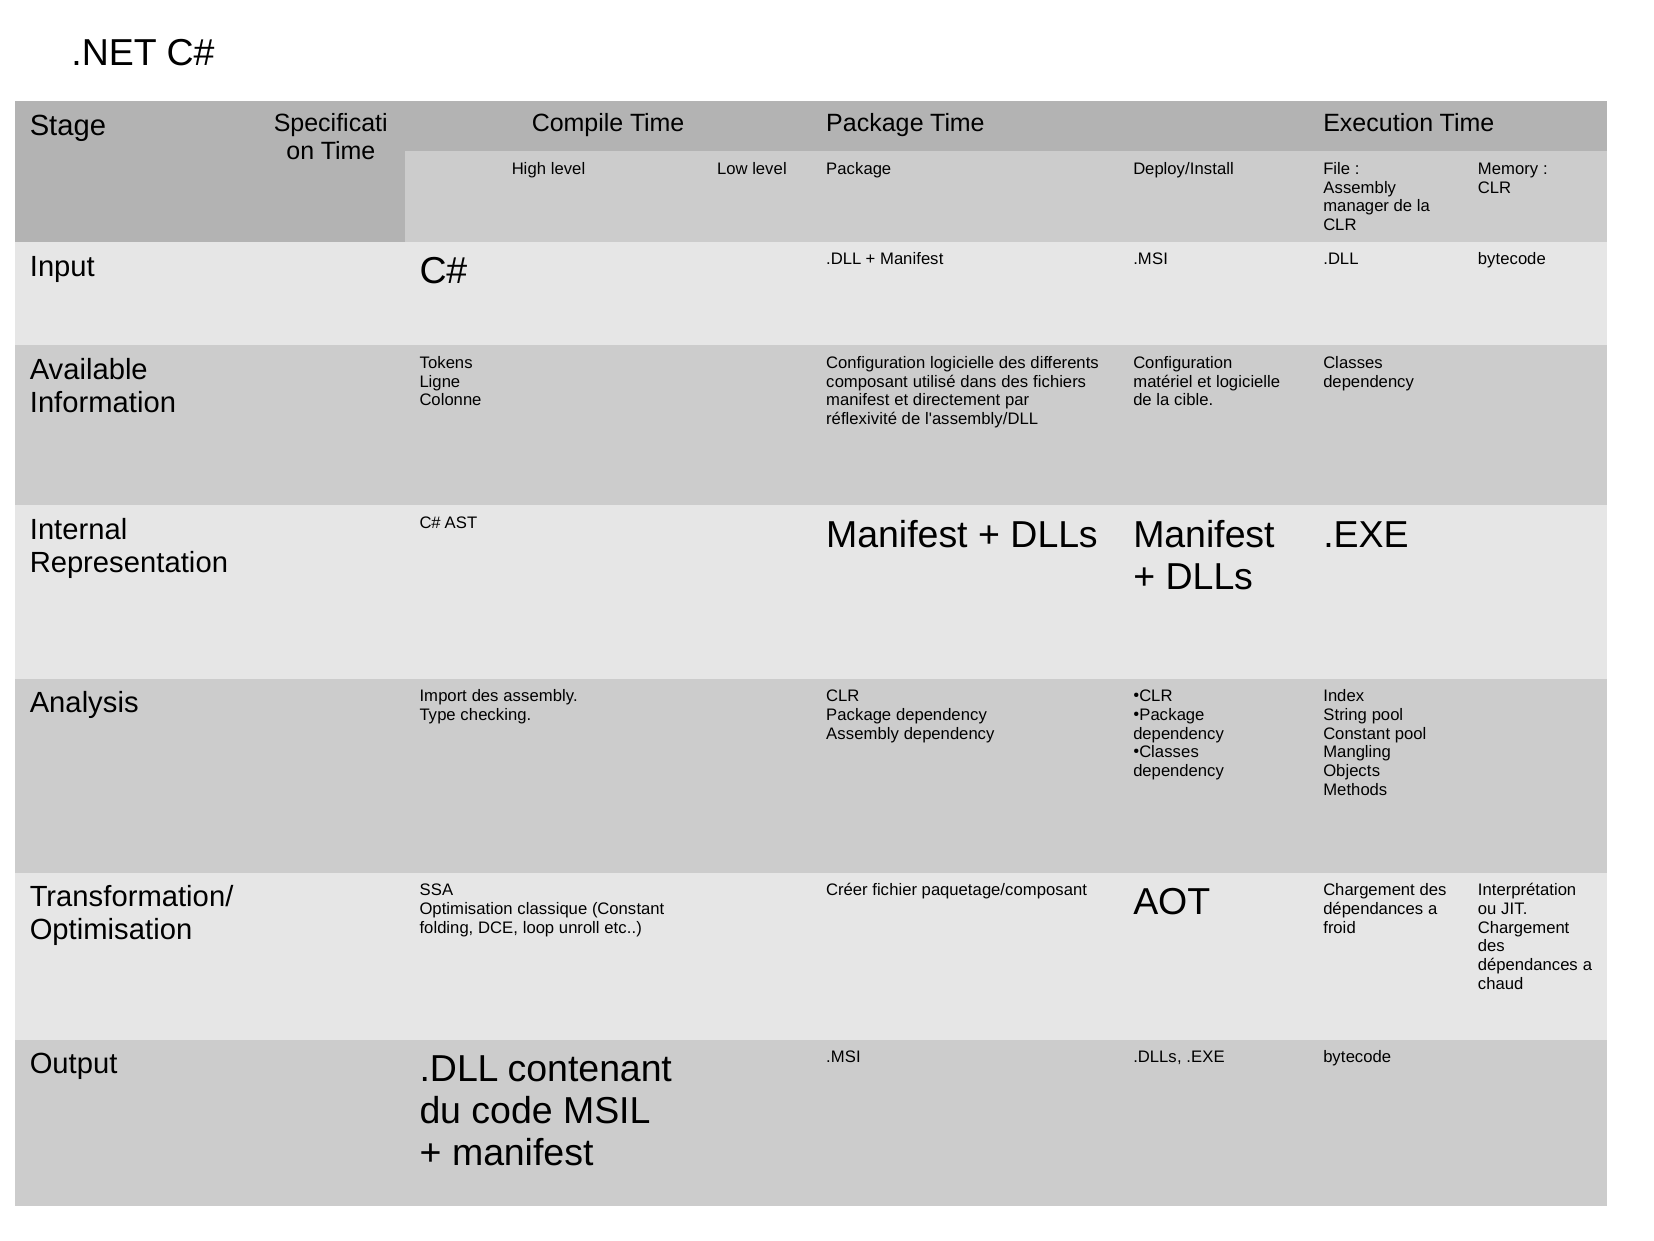

.NET C#
| Stage | Specification Time | Compile Time | | Package Time | | Execution Time | |
| --- | --- | --- | --- | --- | --- | --- | --- |
| | | High level | Low level | Package | Deploy/Install | File : Assembly manager de la CLR | Memory : CLR |
| Input | | C# | | .DLL + Manifest | .MSI | .DLL | bytecode |
| Available Information | | Tokens Ligne Colonne | | Configuration logicielle des differents composant utilisé dans des fichiers manifest et directement par réflexivité de l'assembly/DLL | Configuration matériel et logicielle de la cible. | Classes dependency | |
| Internal Representation | | C# AST | | Manifest + DLLs | Manifest + DLLs | .EXE | |
| Analysis | | Import des assembly. Type checking. | | CLR Package dependency Assembly dependency | CLR Package dependency Classes dependency | Index String pool Constant pool Mangling Objects Methods | |
| Transformation/ Optimisation | | SSA Optimisation classique (Constant folding, DCE, loop unroll etc..) | | Créer fichier paquetage/composant | AOT | Chargement des dépendances a froid | Interprétation ou JIT. Chargement des dépendances a chaud |
| Output | | .DLL contenant du code MSIL + manifest | | .MSI | .DLLs, .EXE | bytecode | |